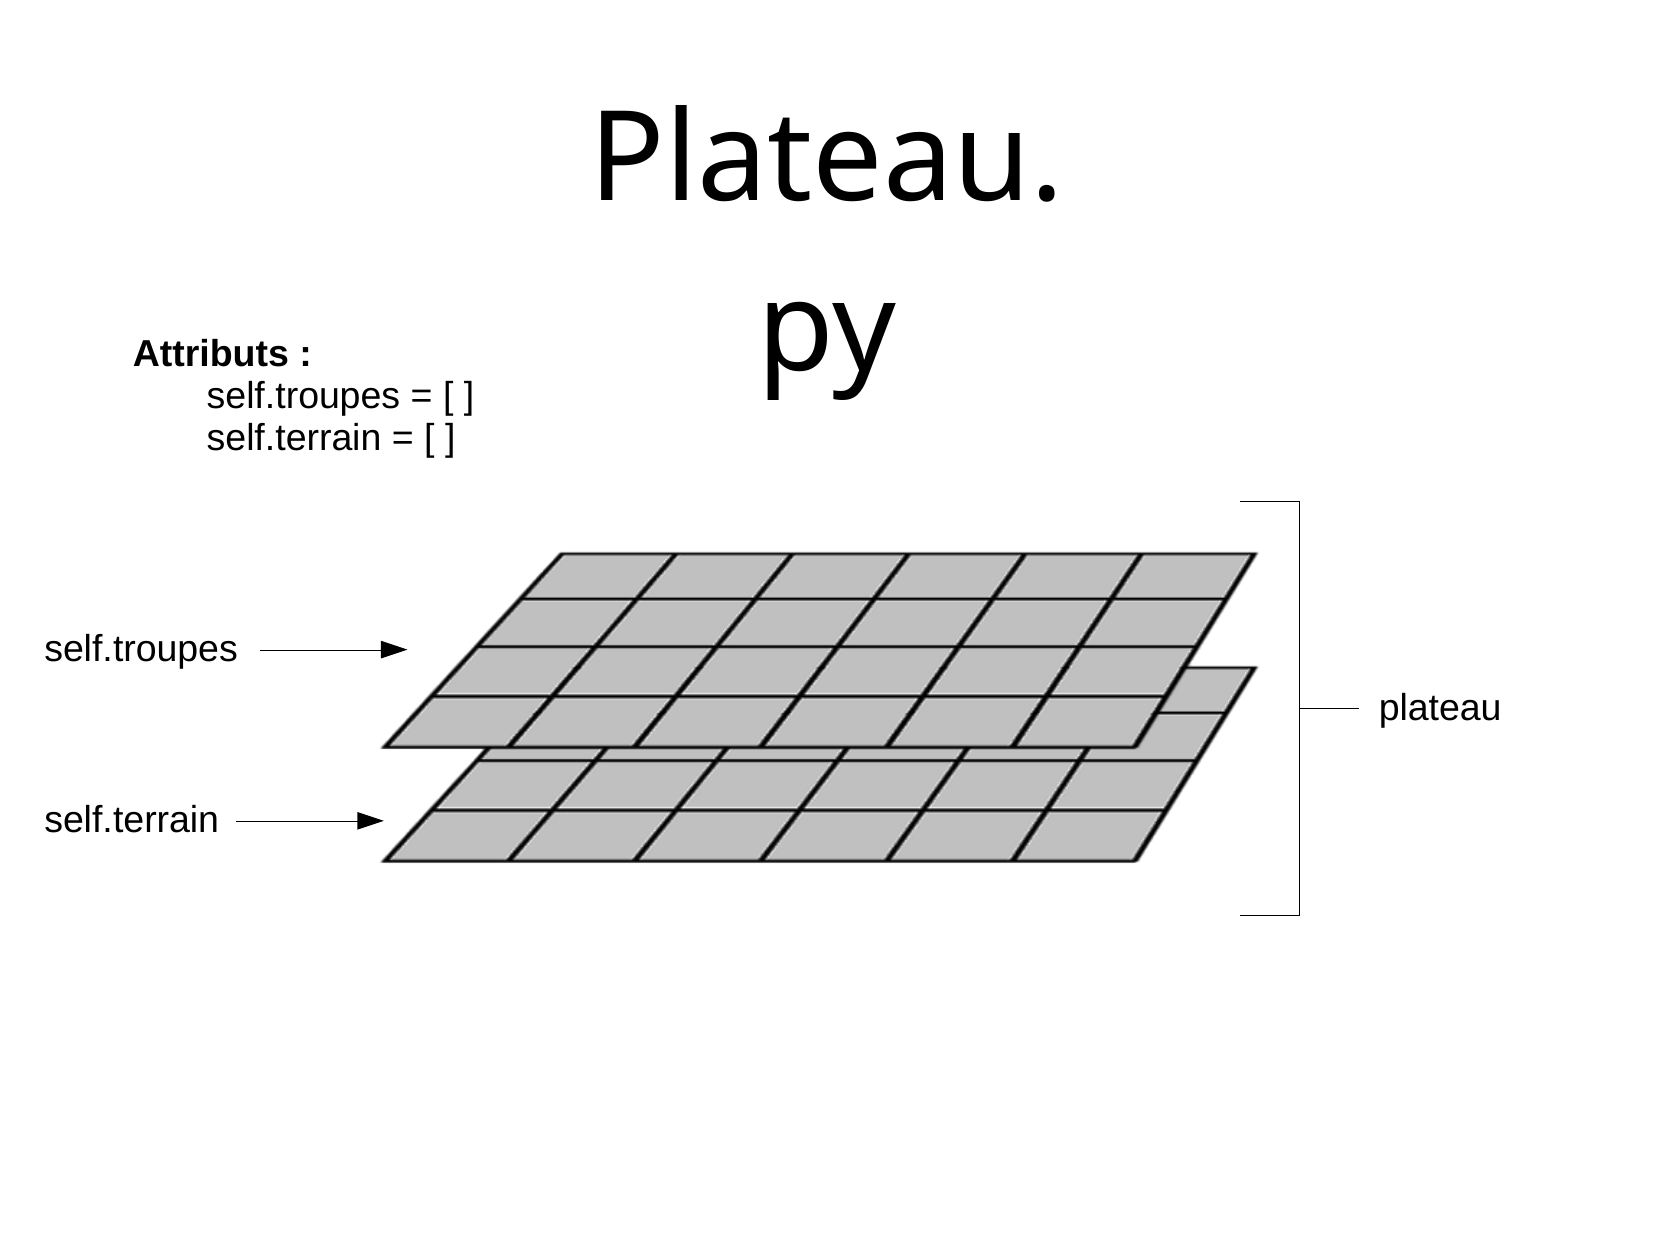

Plateau.py
Attributs :
	self.troupes = [ ]
	self.terrain = [ ]
self.troupes
plateau
self.terrain